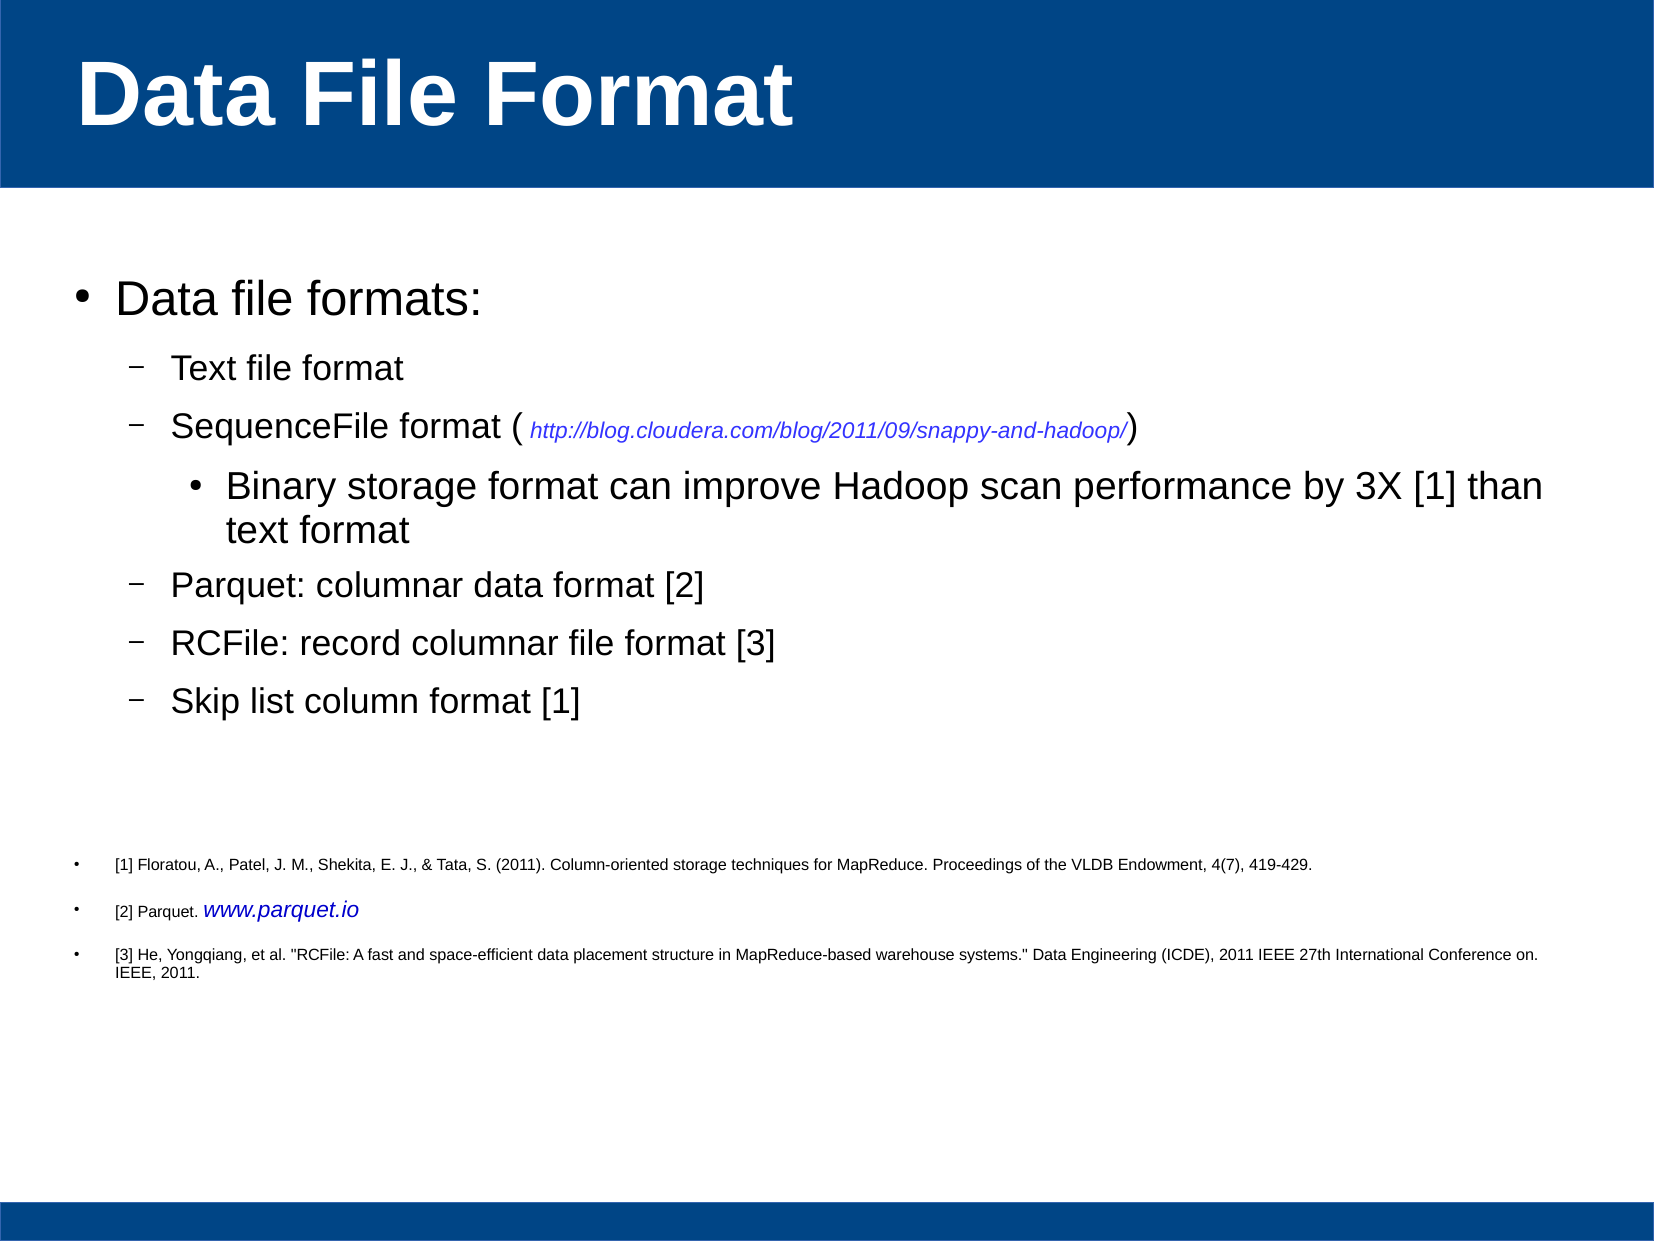

# Data File Format
Data file formats:
Text file format
SequenceFile format ( http://blog.cloudera.com/blog/2011/09/snappy-and-hadoop/)
Binary storage format can improve Hadoop scan performance by 3X [1] than text format
Parquet: columnar data format [2]
RCFile: record columnar file format [3]
Skip list column format [1]
[1] Floratou, A., Patel, J. M., Shekita, E. J., & Tata, S. (2011). Column-oriented storage techniques for MapReduce. Proceedings of the VLDB Endowment, 4(7), 419-429.
[2] Parquet. www.parquet.io
[3] He, Yongqiang, et al. "RCFile: A fast and space-efficient data placement structure in MapReduce-based warehouse systems." Data Engineering (ICDE), 2011 IEEE 27th International Conference on. IEEE, 2011.